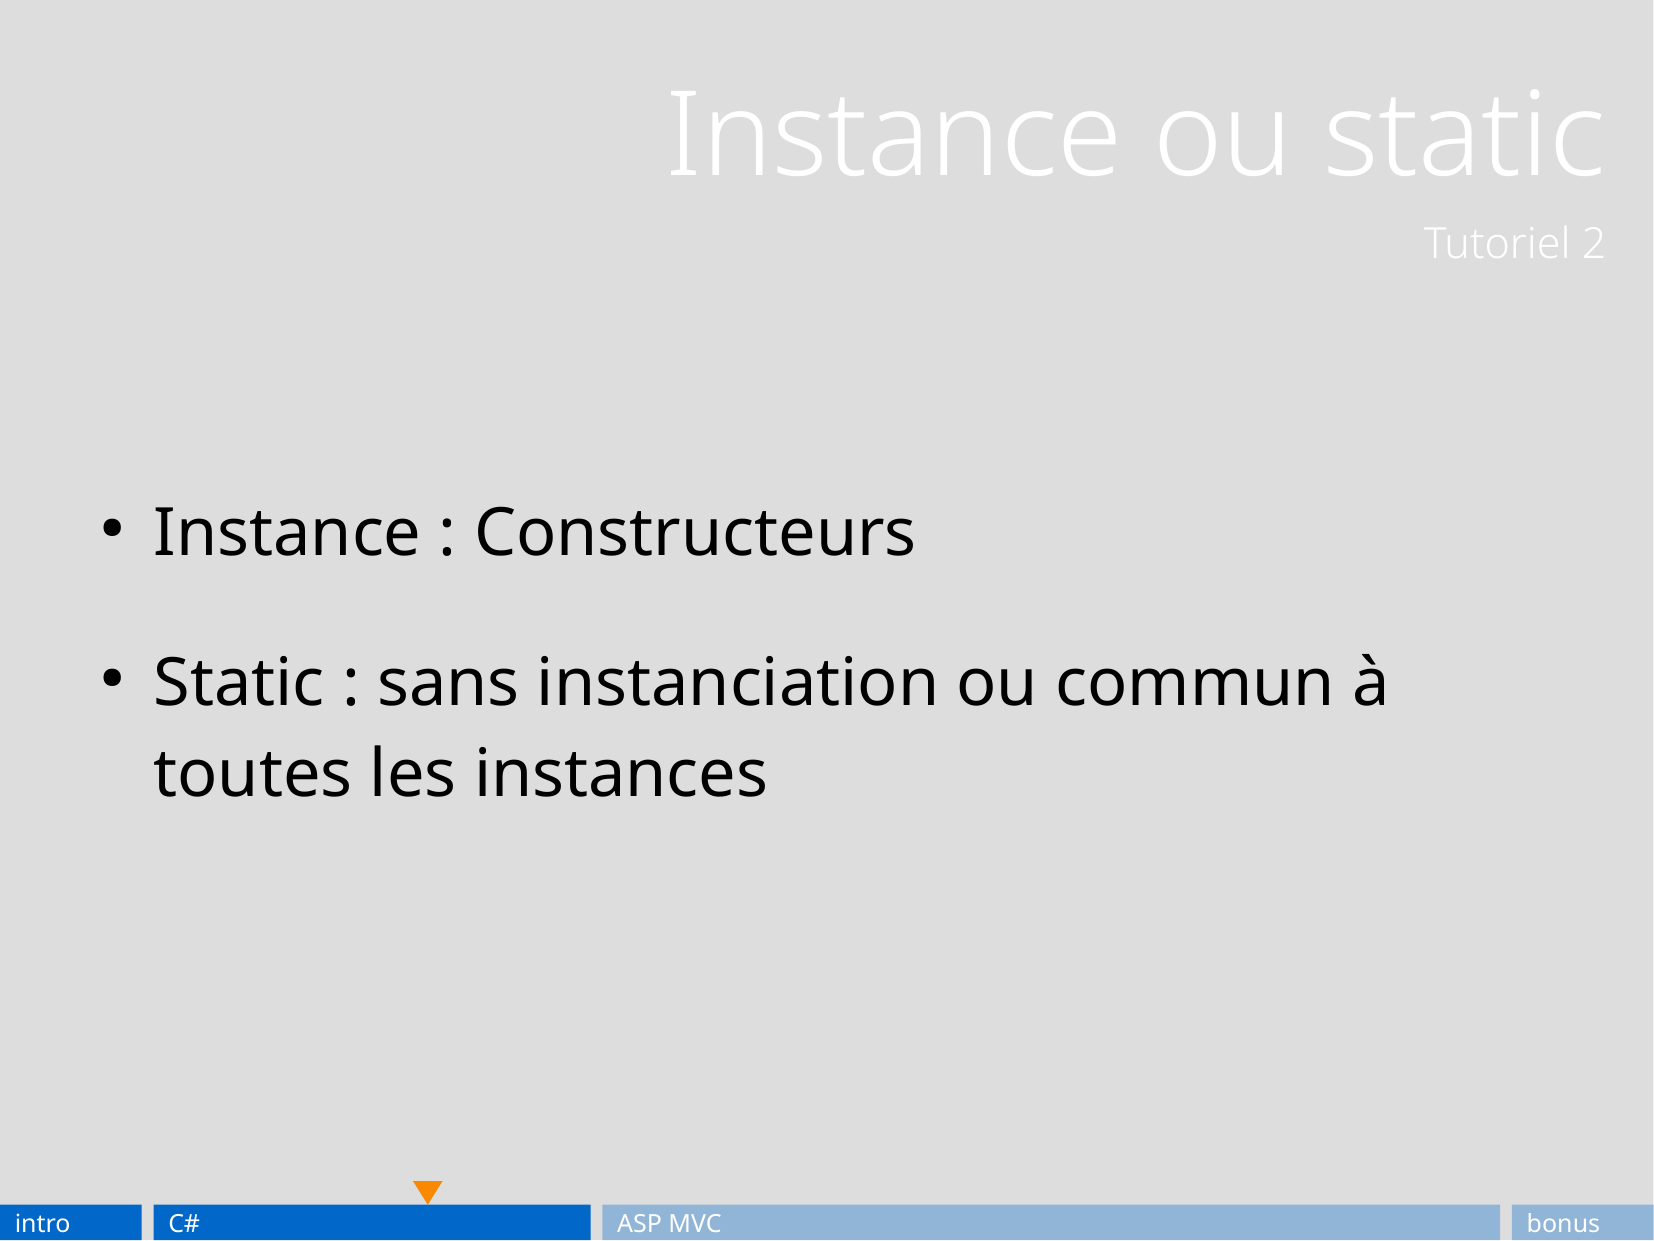

# Instance ou static
Tutoriel 2
Instance : Constructeurs
Static : sans instanciation ou commun à toutes les instances
intro
C#
ASP MVC
bonus